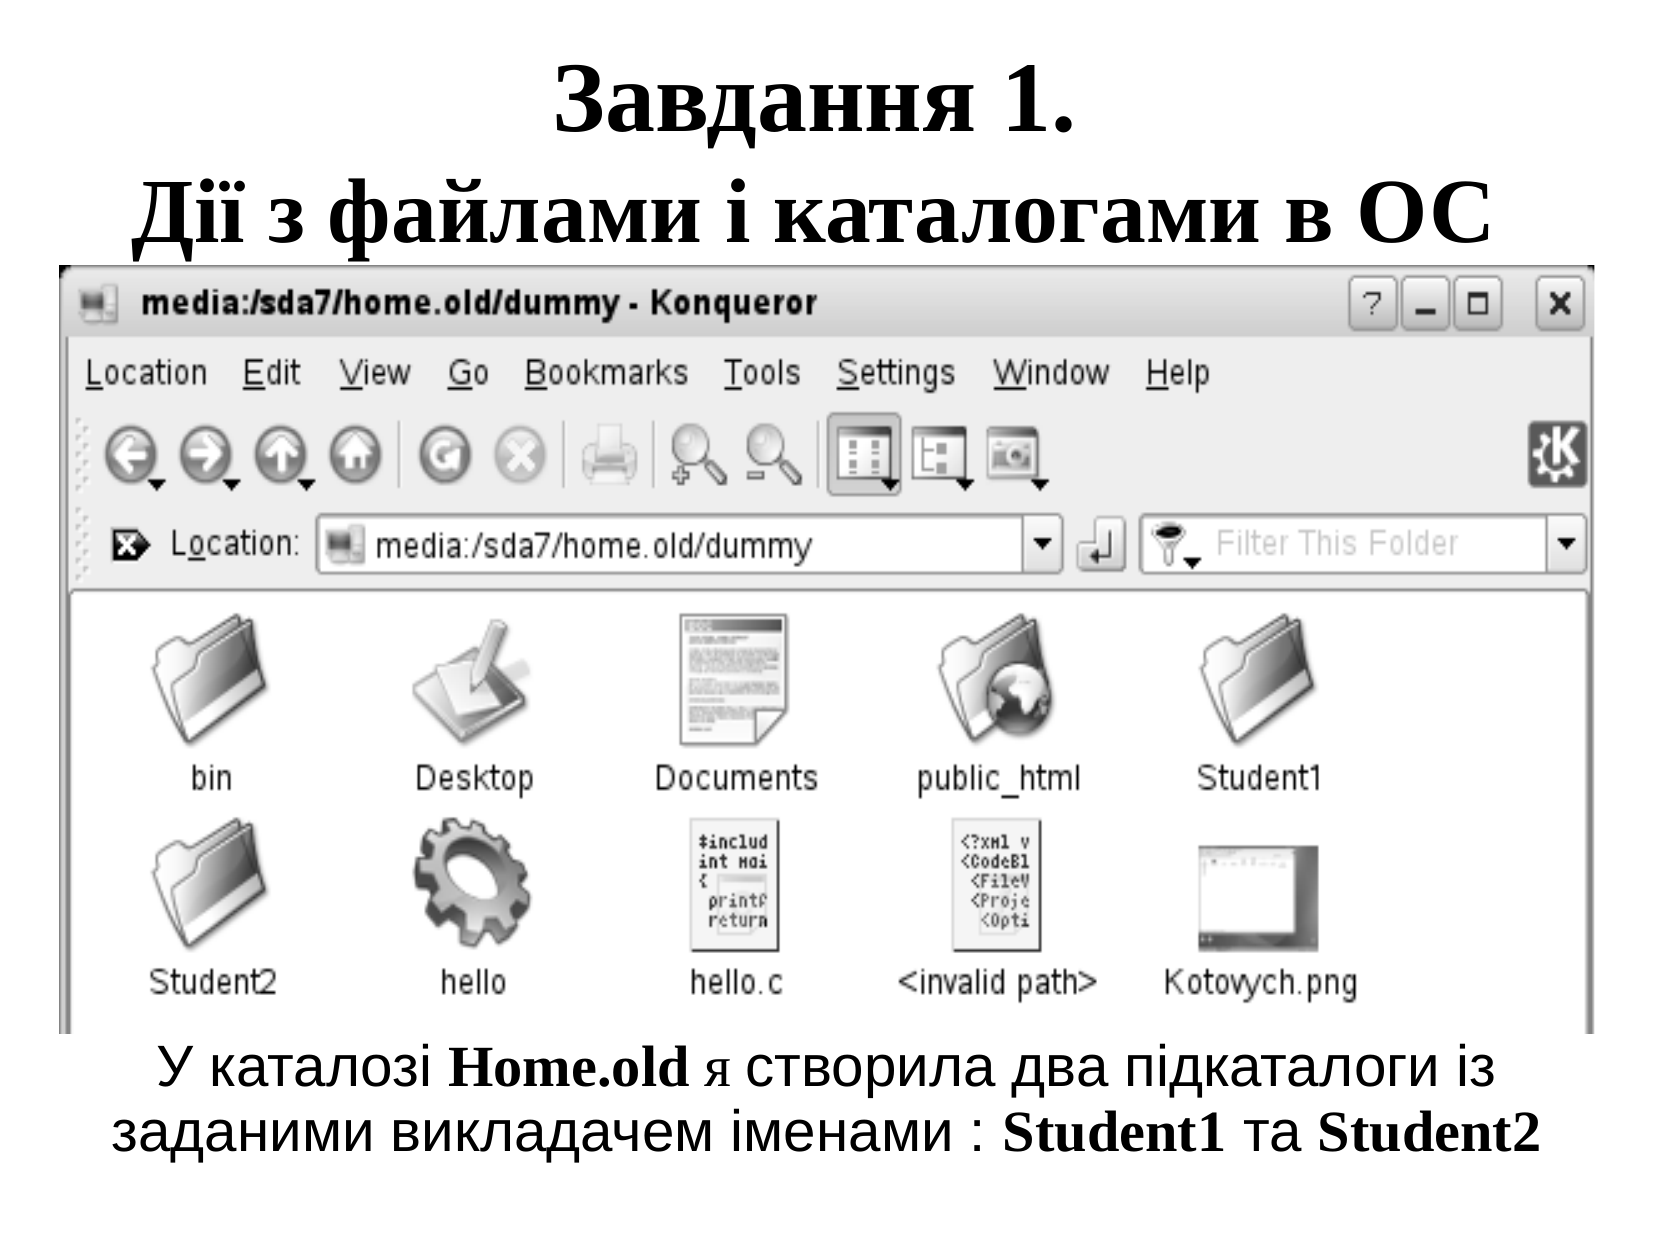

# Завдання 1. Дії з файлами і каталогами в ОС
У каталозі Home.old я створила два підкаталоги із заданими викладачем іменами : Student1 та Student2